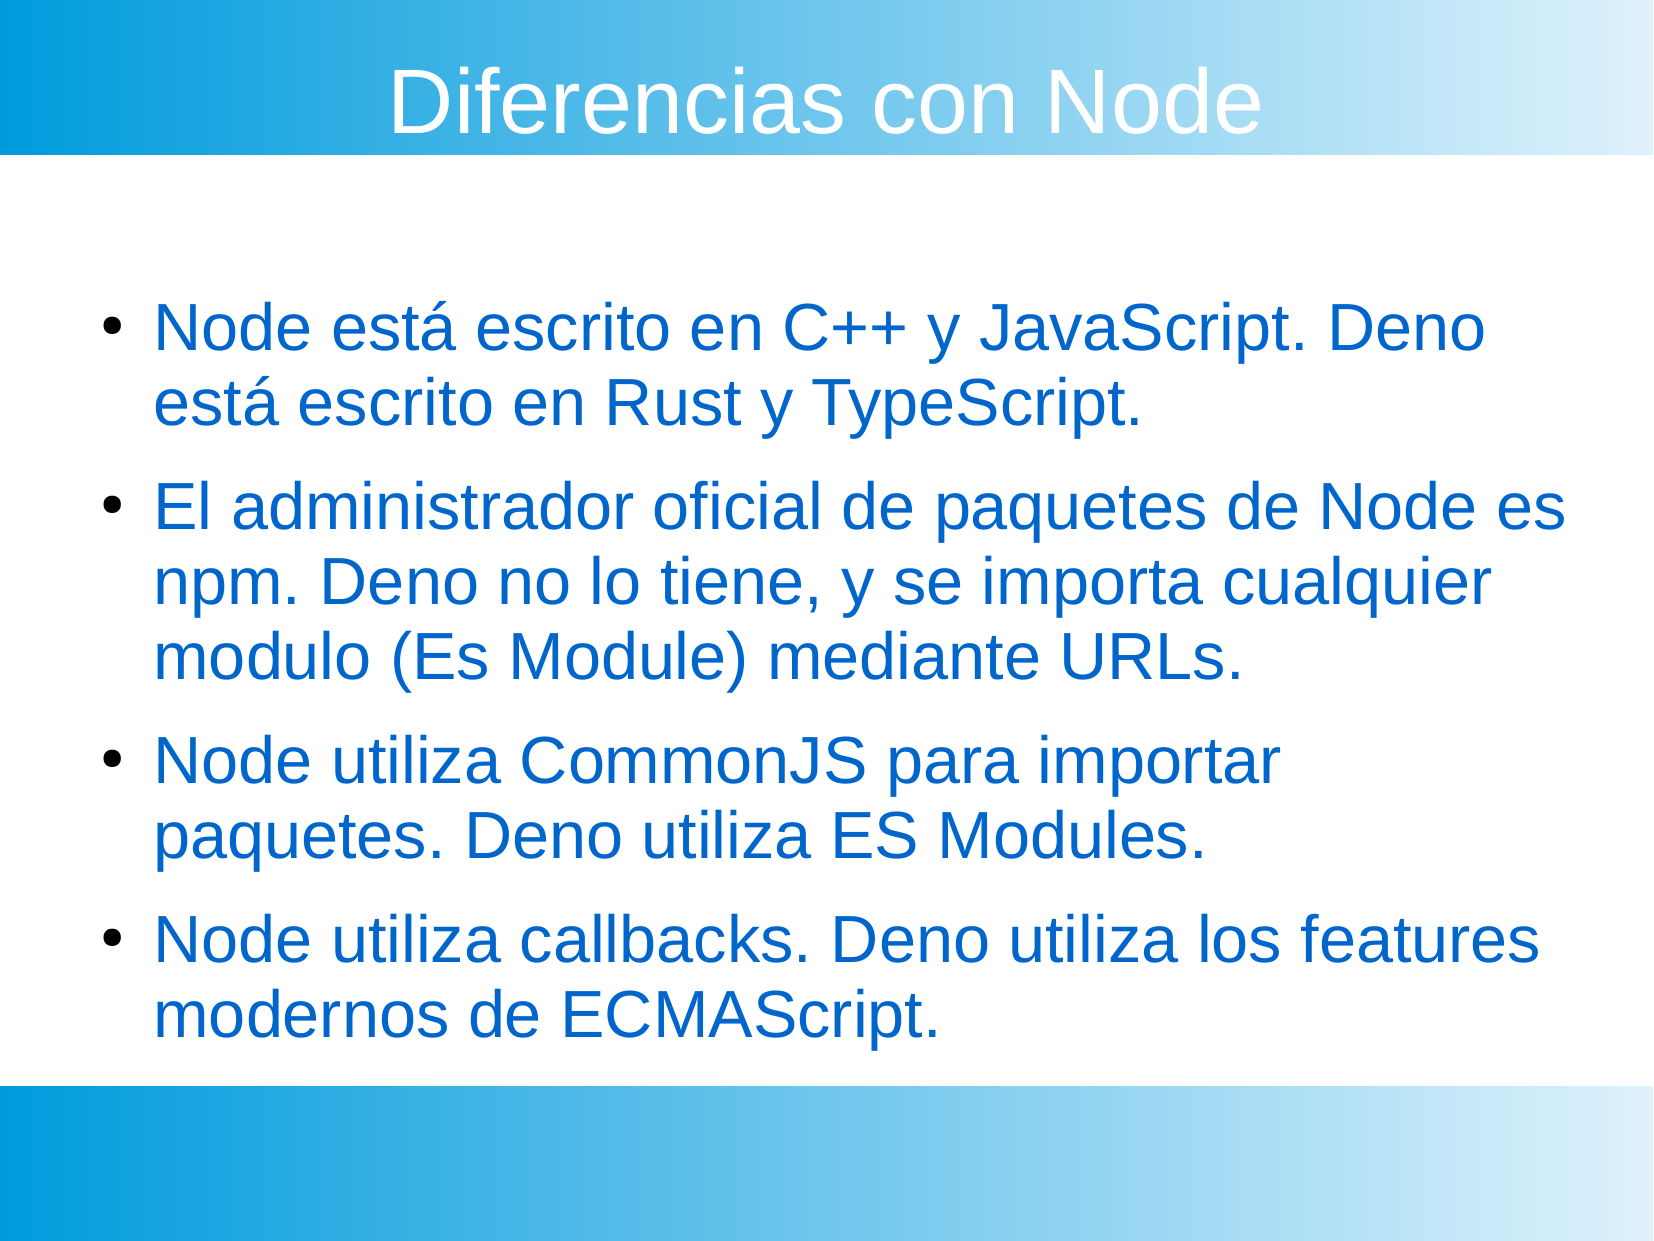

# Diferencias con Node
Node está escrito en C++ y JavaScript. Deno está escrito en Rust y TypeScript.
El administrador oficial de paquetes de Node es npm. Deno no lo tiene, y se importa cualquier modulo (Es Module) mediante URLs.
Node utiliza CommonJS para importar paquetes. Deno utiliza ES Modules.
Node utiliza callbacks. Deno utiliza los features modernos de ECMAScript.